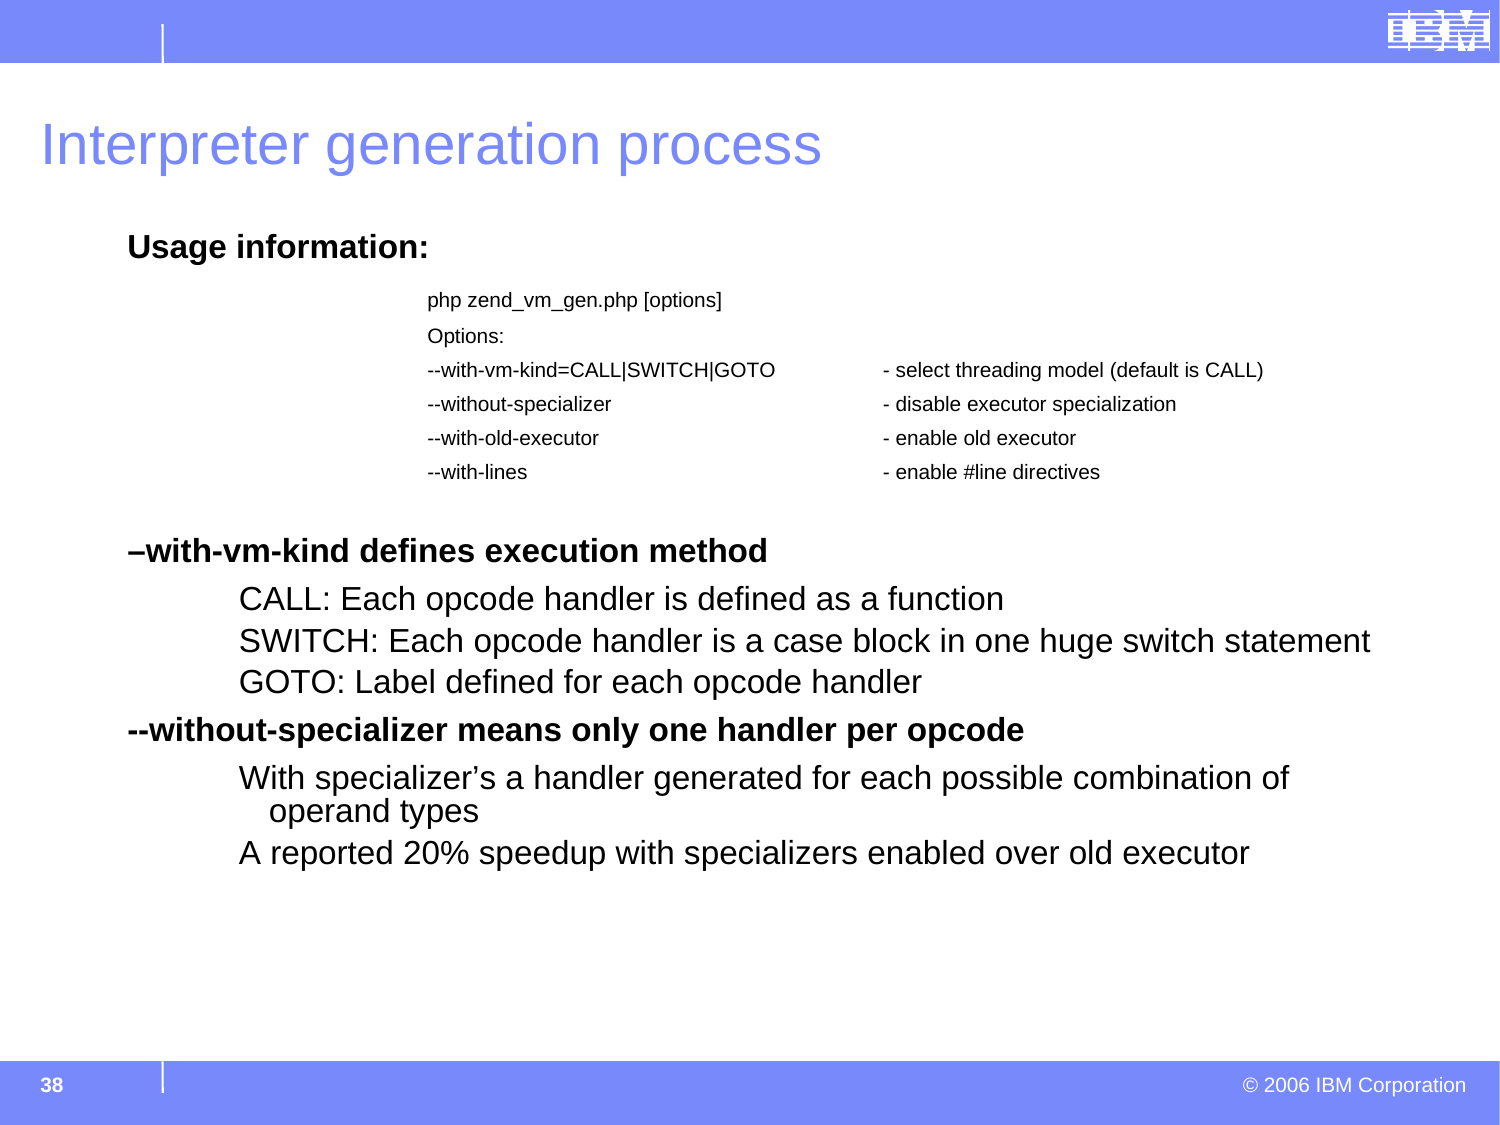

# Interpreter generation process
Usage information:
			php zend_vm_gen.php [options]
			Options:
 			--with-vm-kind=CALL|SWITCH|GOTO 	 - select threading model (default is CALL)‏
 			--without-specializer 		 - disable executor specialization
 			--with-old-executor 		 - enable old executor
 			--with-lines 		 - enable #line directives
–with-vm-kind defines execution method
CALL: Each opcode handler is defined as a function
SWITCH: Each opcode handler is a case block in one huge switch statement
GOTO: Label defined for each opcode handler
--without-specializer means only one handler per opcode
With specializer’s a handler generated for each possible combination of operand types
A reported 20% speedup with specializers enabled over old executor
38